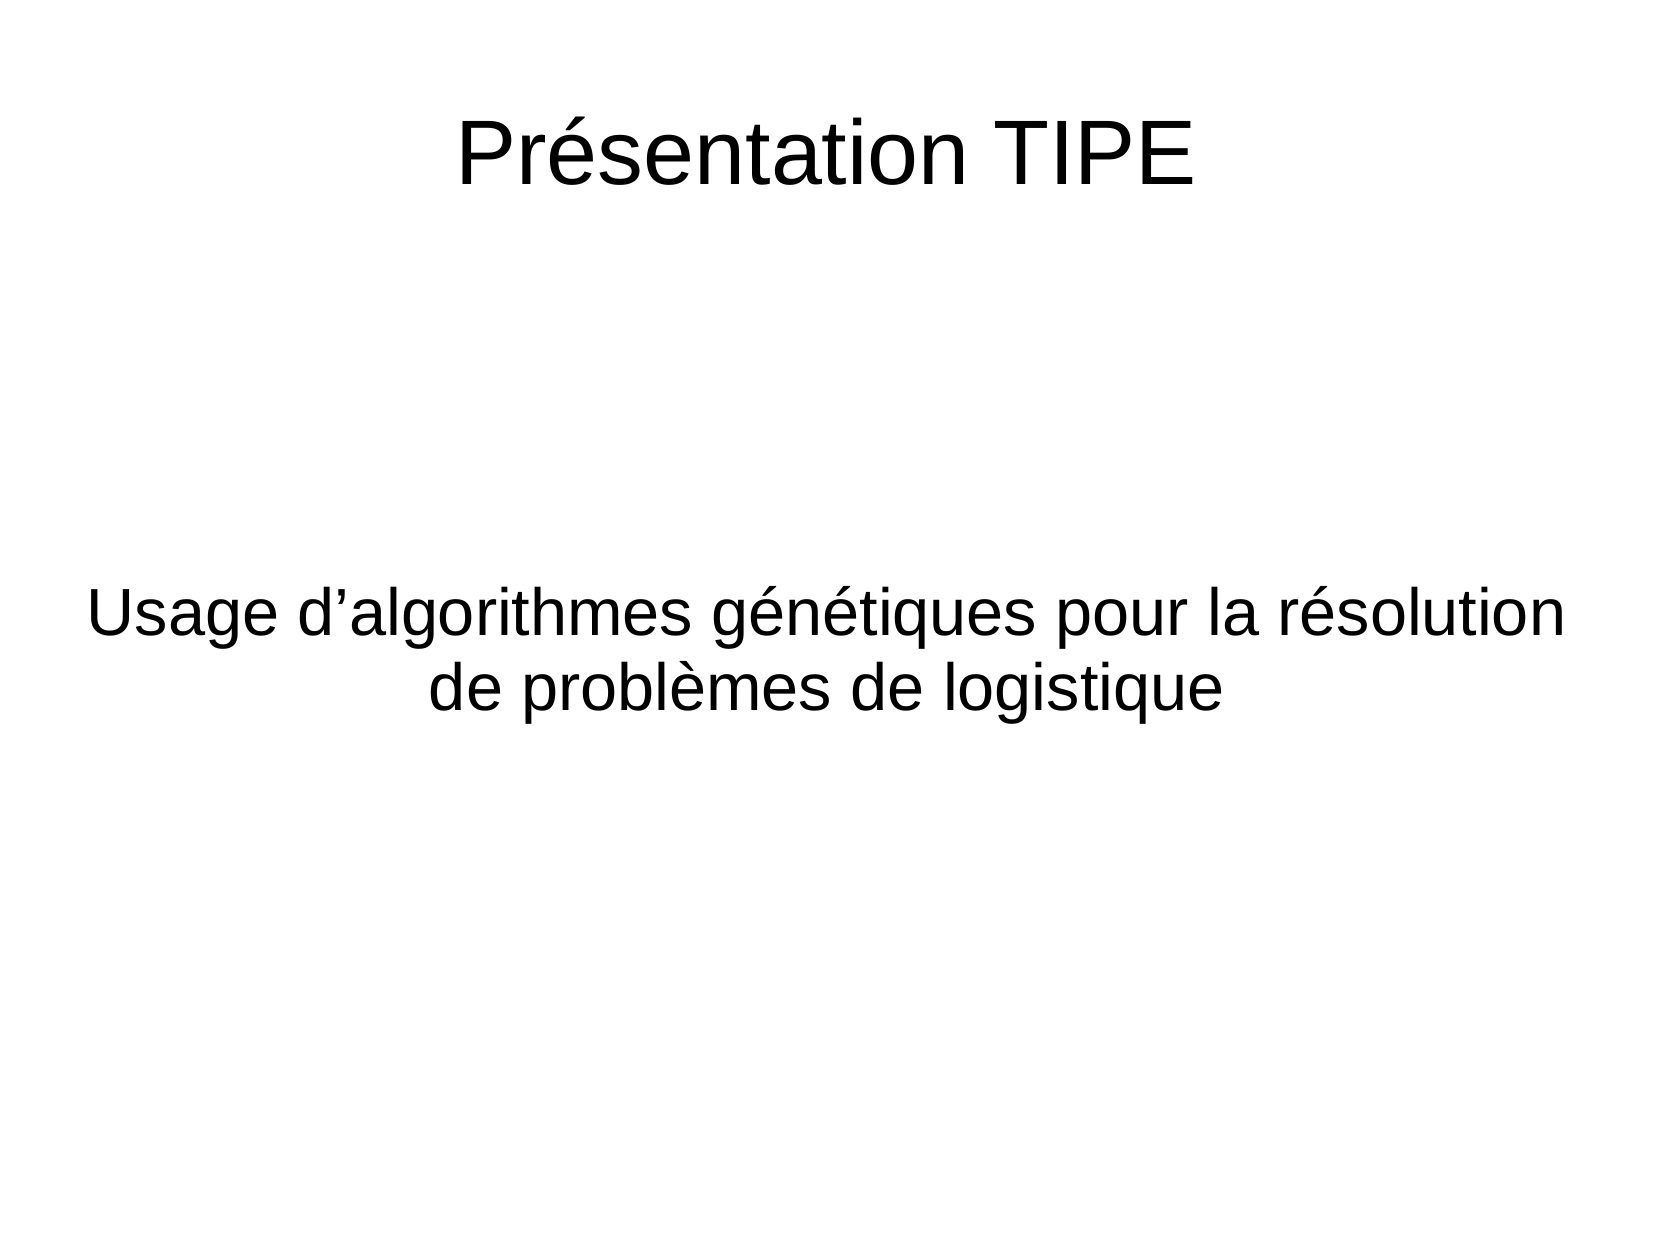

# Présentation TIPE
Usage d’algorithmes génétiques pour la résolution de problèmes de logistique